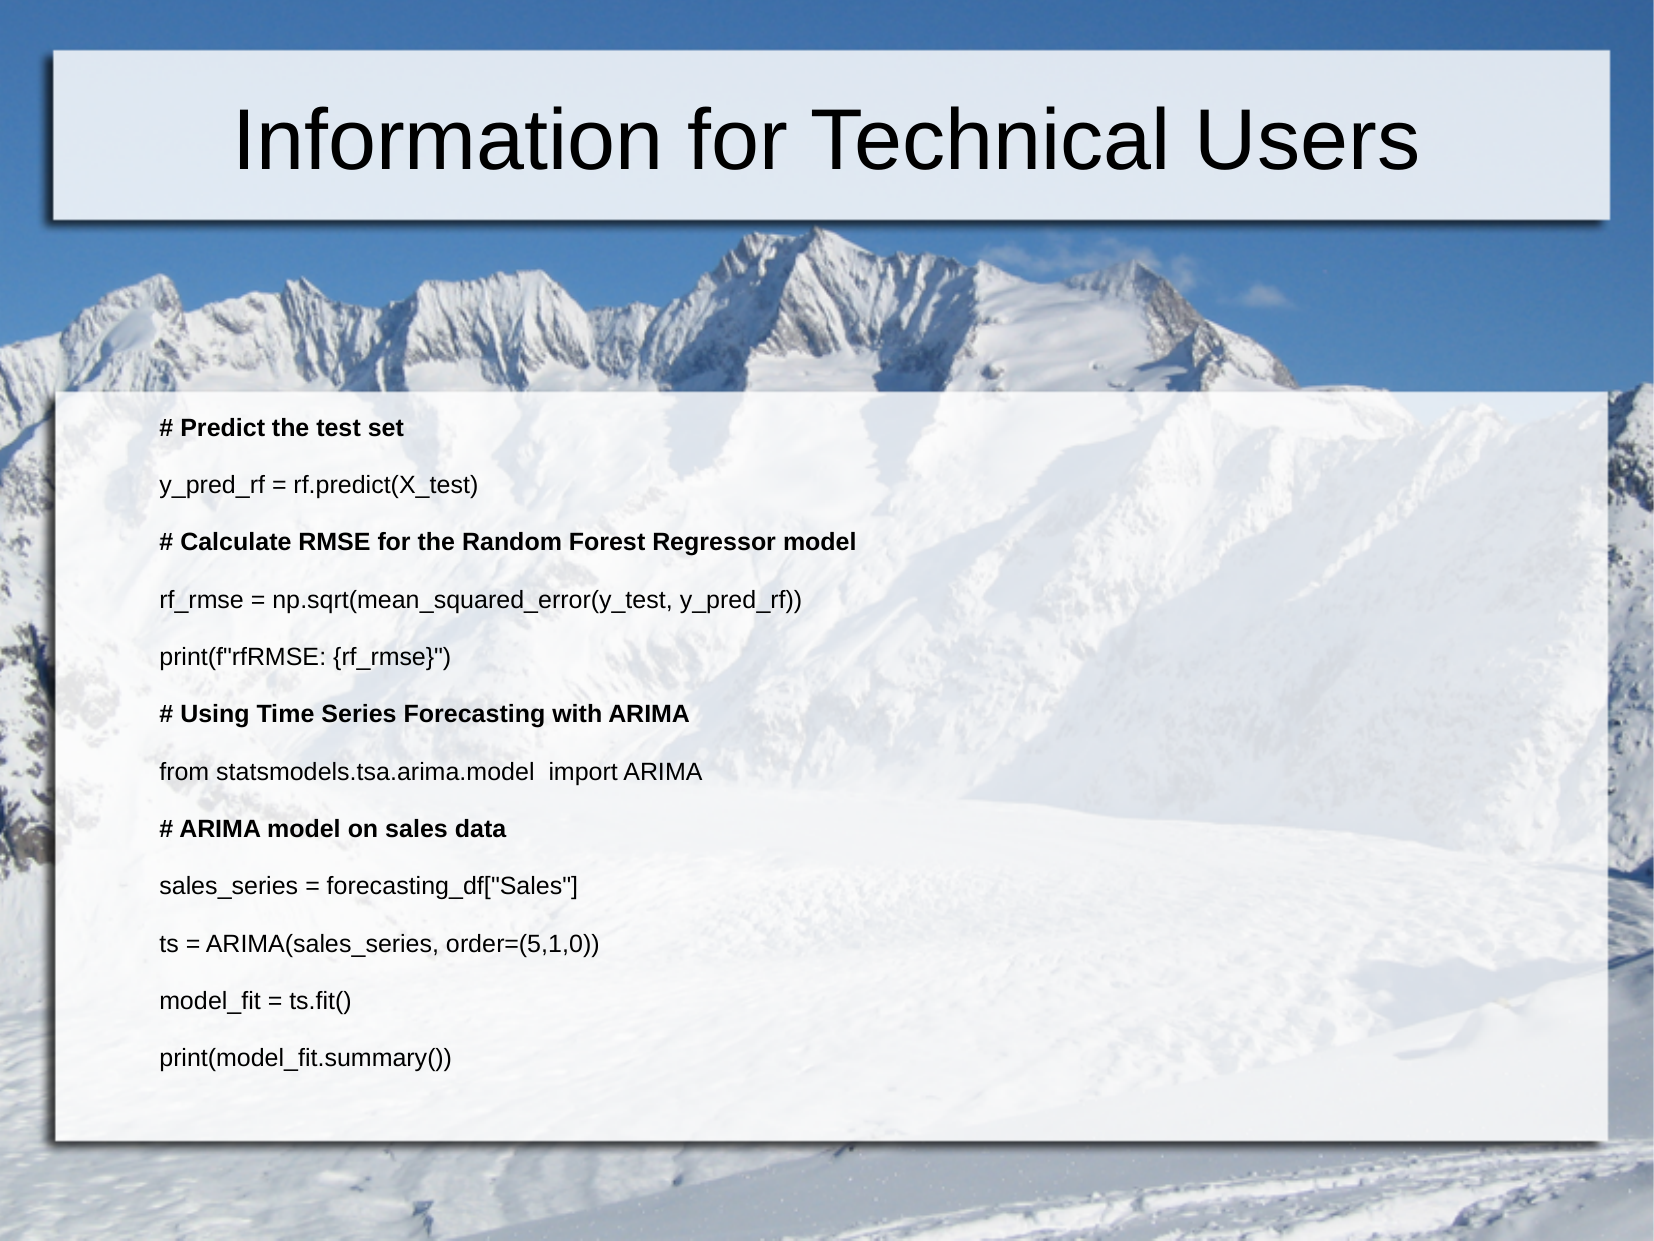

# Information for Technical Users
# Predict the test set
y_pred_rf = rf.predict(X_test)
# Calculate RMSE for the Random Forest Regressor model
rf_rmse = np.sqrt(mean_squared_error(y_test, y_pred_rf))
print(f"rfRMSE: {rf_rmse}")
# Using Time Series Forecasting with ARIMA
from statsmodels.tsa.arima.model import ARIMA
# ARIMA model on sales data
sales_series = forecasting_df["Sales"]
ts = ARIMA(sales_series, order=(5,1,0))
model_fit = ts.fit()
print(model_fit.summary())